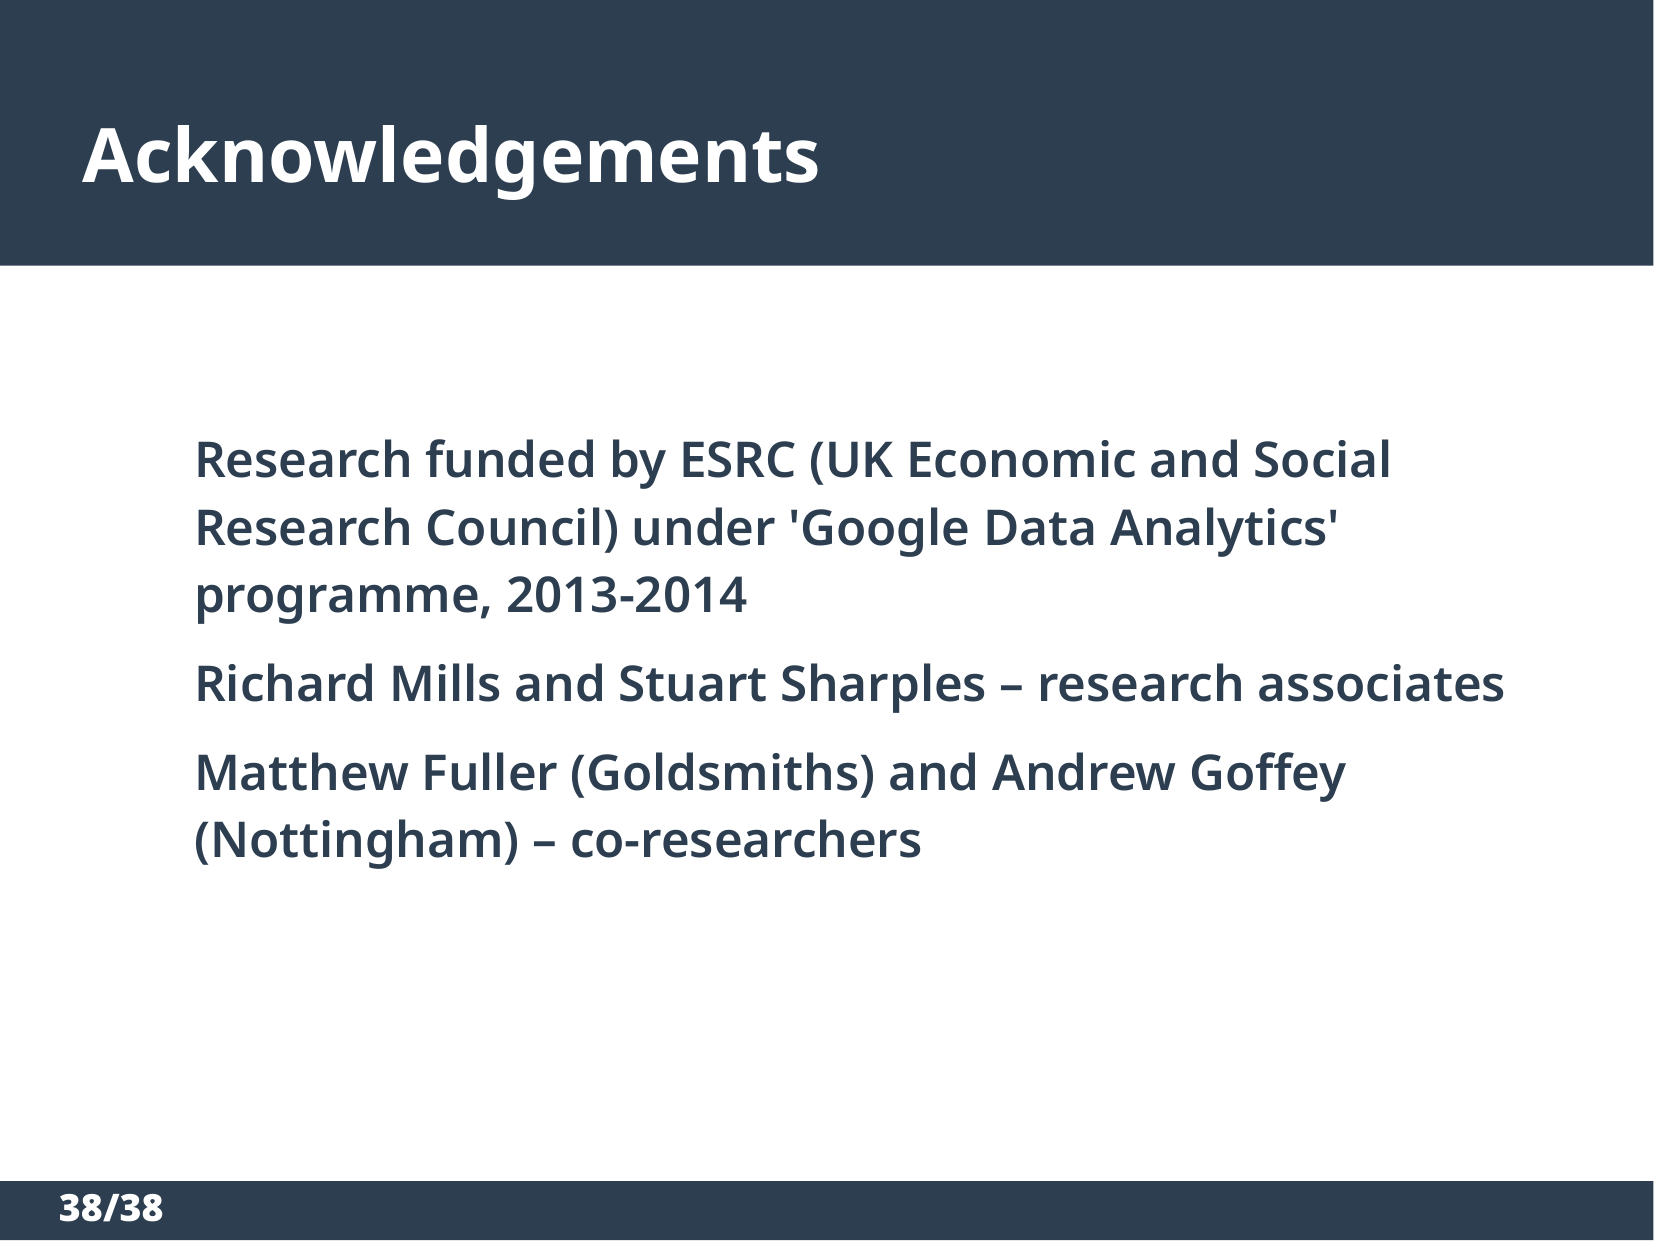

# Acknowledgements
Research funded by ESRC (UK Economic and Social Research Council) under 'Google Data Analytics' programme, 2013-2014
Richard Mills and Stuart Sharples – research associates
Matthew Fuller (Goldsmiths) and Andrew Goffey (Nottingham) – co-researchers